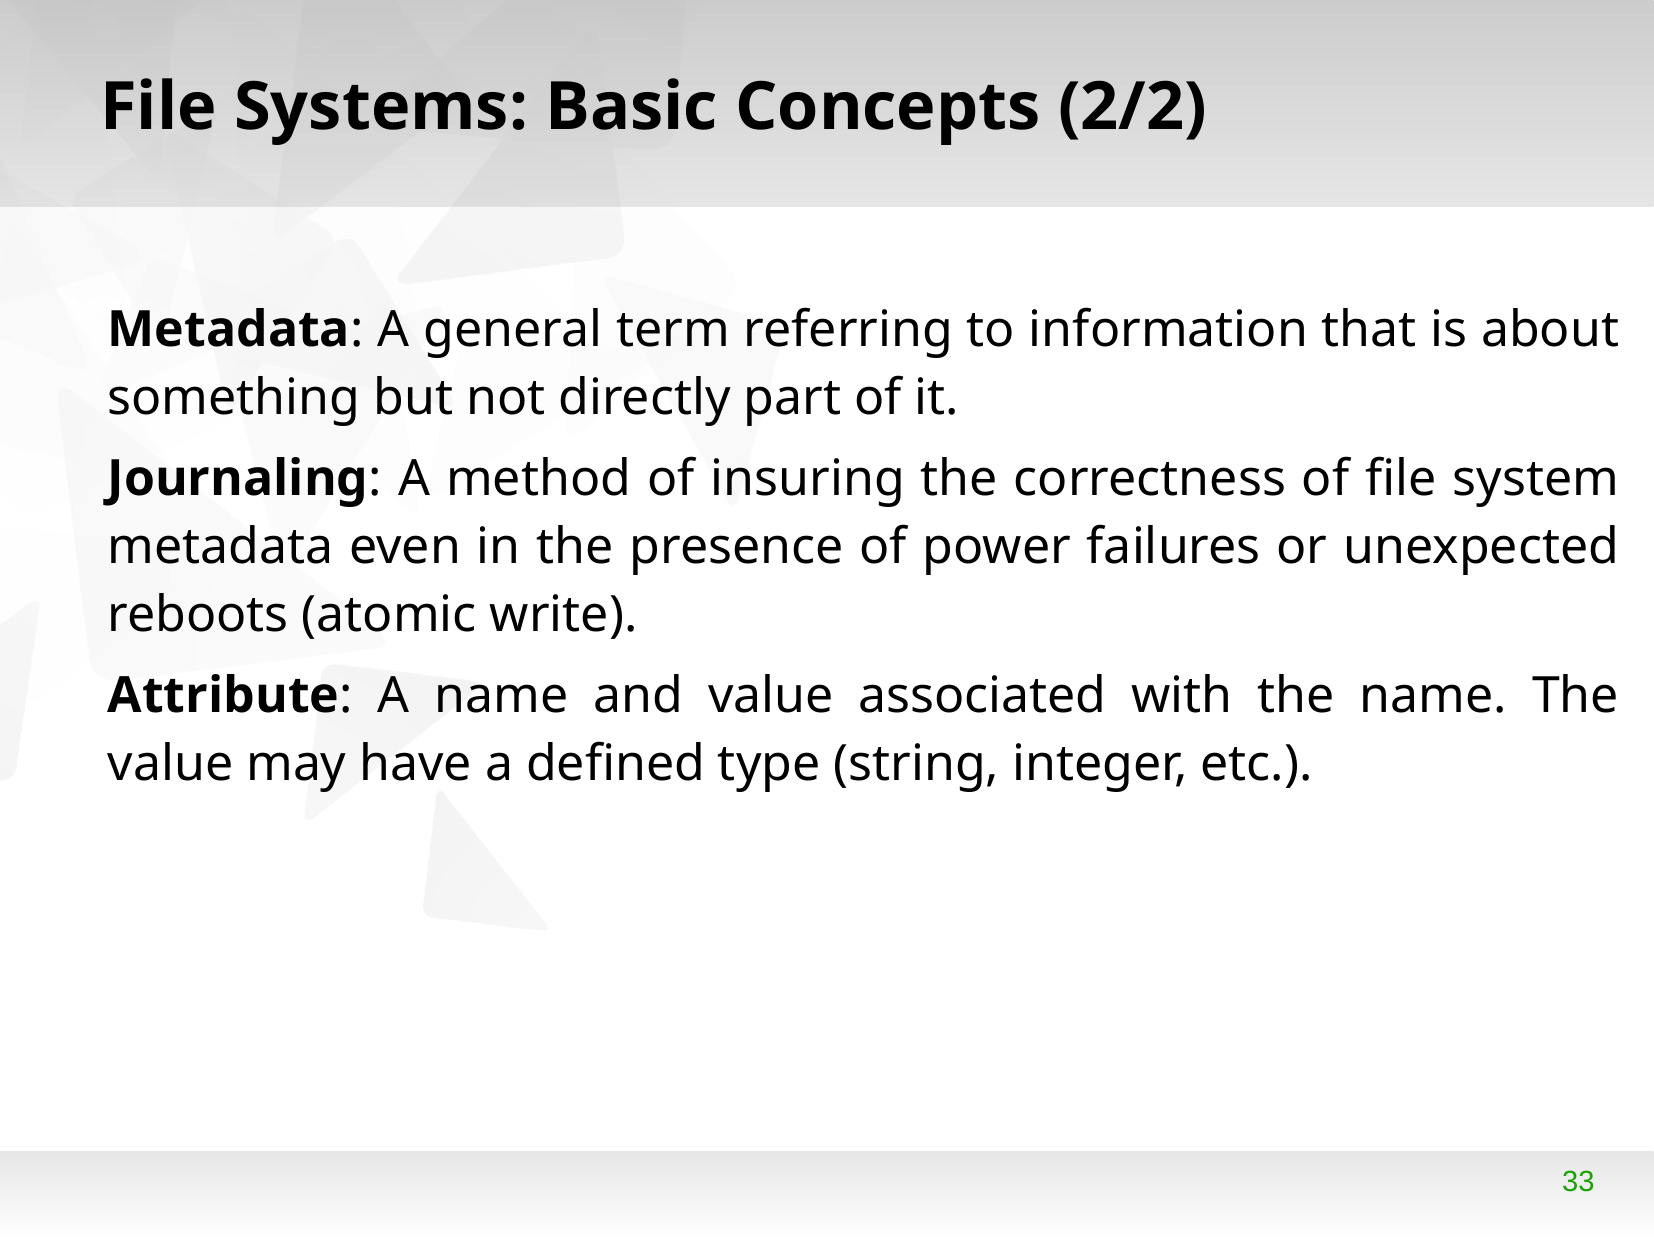

# File Systems: Basic Concepts (2/2)
Metadata: A general term referring to information that is about something but not directly part of it.
Journaling: A method of insuring the correctness of file system metadata even in the presence of power failures or unexpected reboots (atomic write).
Attribute: A name and value associated with the name. The value may have a defined type (string, integer, etc.).
33